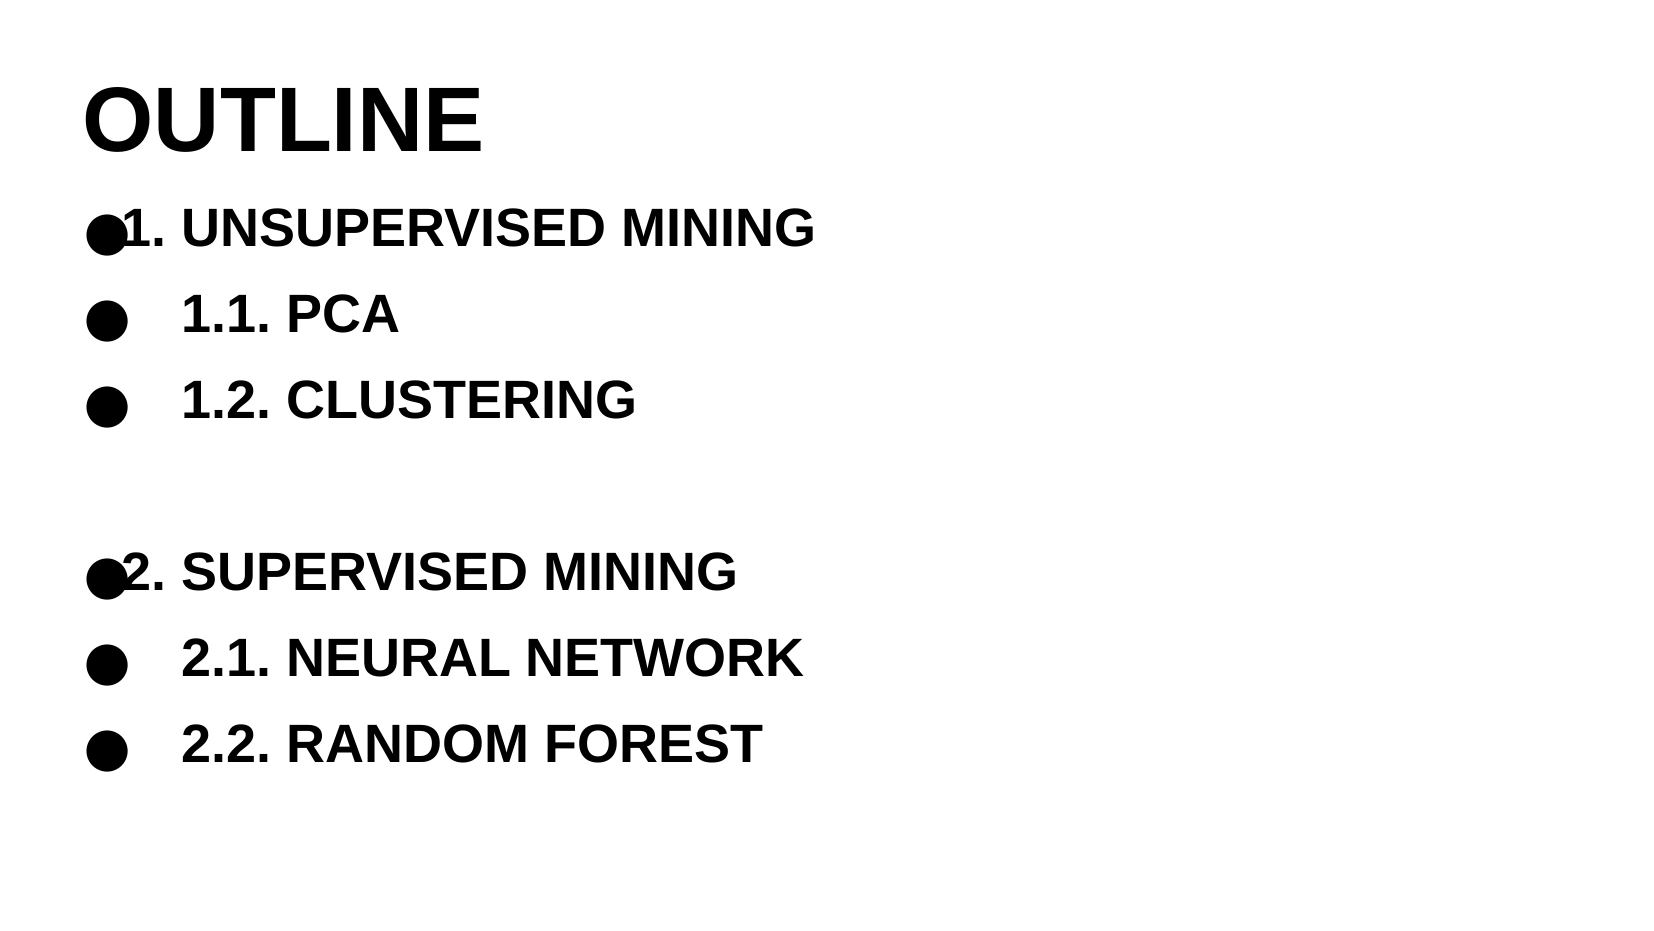

OUTLINE
1. UNSUPERVISED MINING
 1.1. PCA
 1.2. CLUSTERING
2. SUPERVISED MINING
 2.1. NEURAL NETWORK
 2.2. RANDOM FOREST